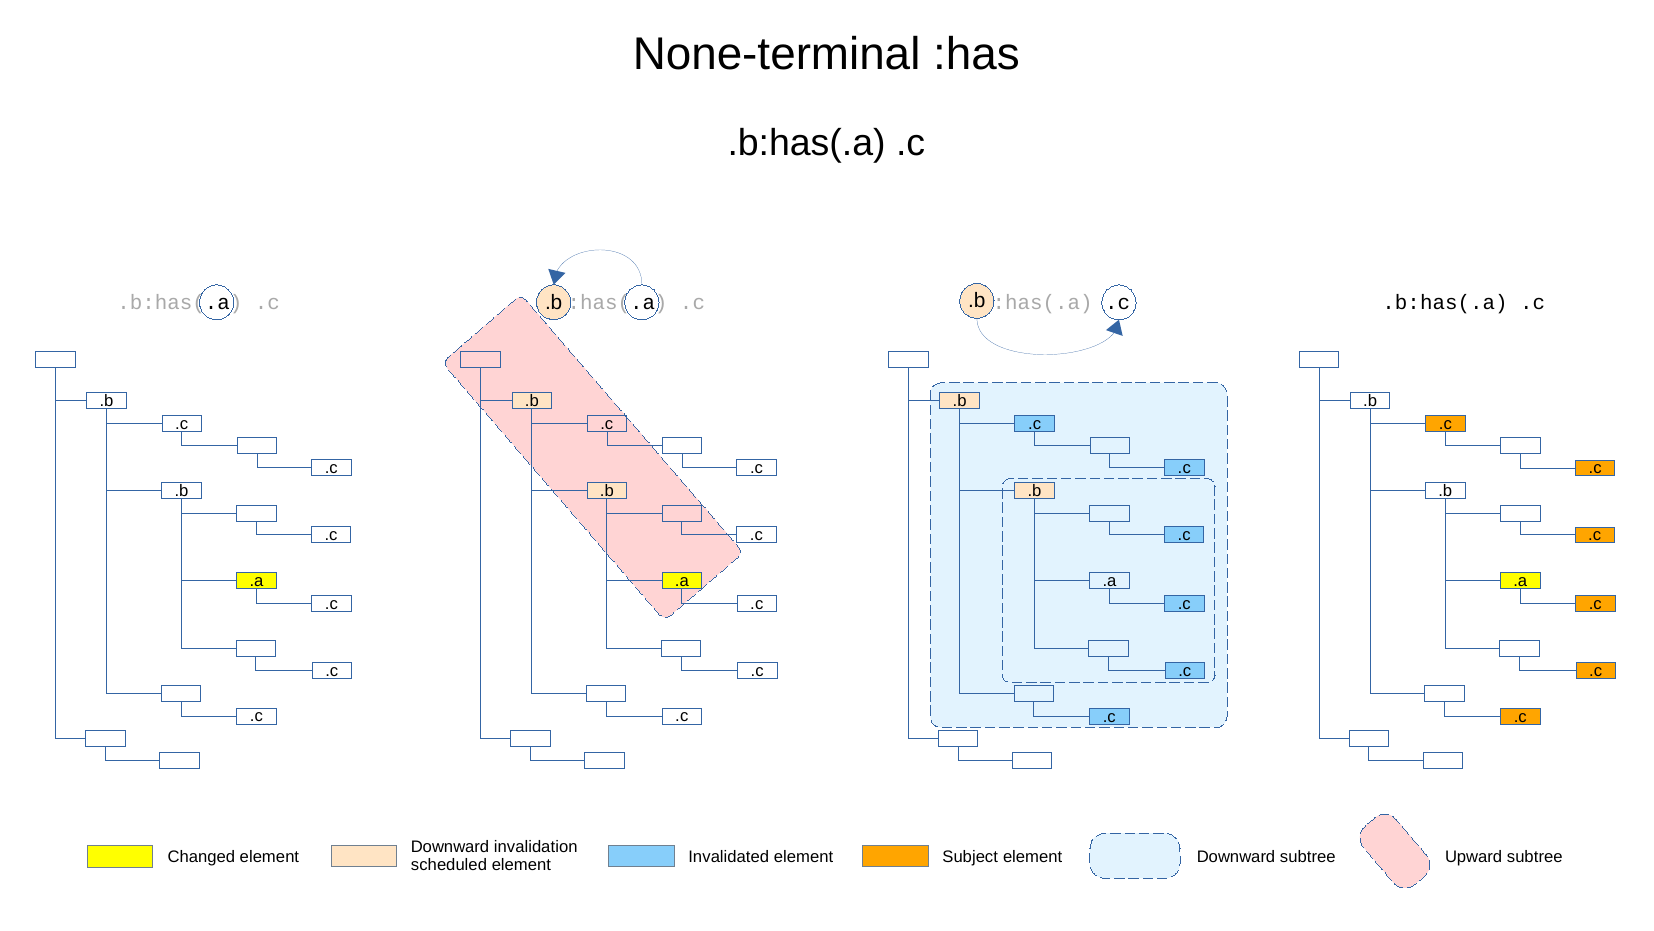

None-terminal :has
.b:has(.a) .c
.b:has(.a) .c
.b:has(.a) .c
.b:has(.a) .c
.b:has(.a) .c
.b
.b
.b
.b
.b
.b
.c
.c
.c
.c
.c
.c
.c
.c
.b
.b
.b
.b
.c
.c
.c
.c
.a
.a
.a
.a
.c
.c
.c
.c
.c
.c
.c
.c
.c
.c
.c
.c
Downward invalidation scheduled element
Downward subtree
Upward subtree
Changed element
Invalidated element
Subject element